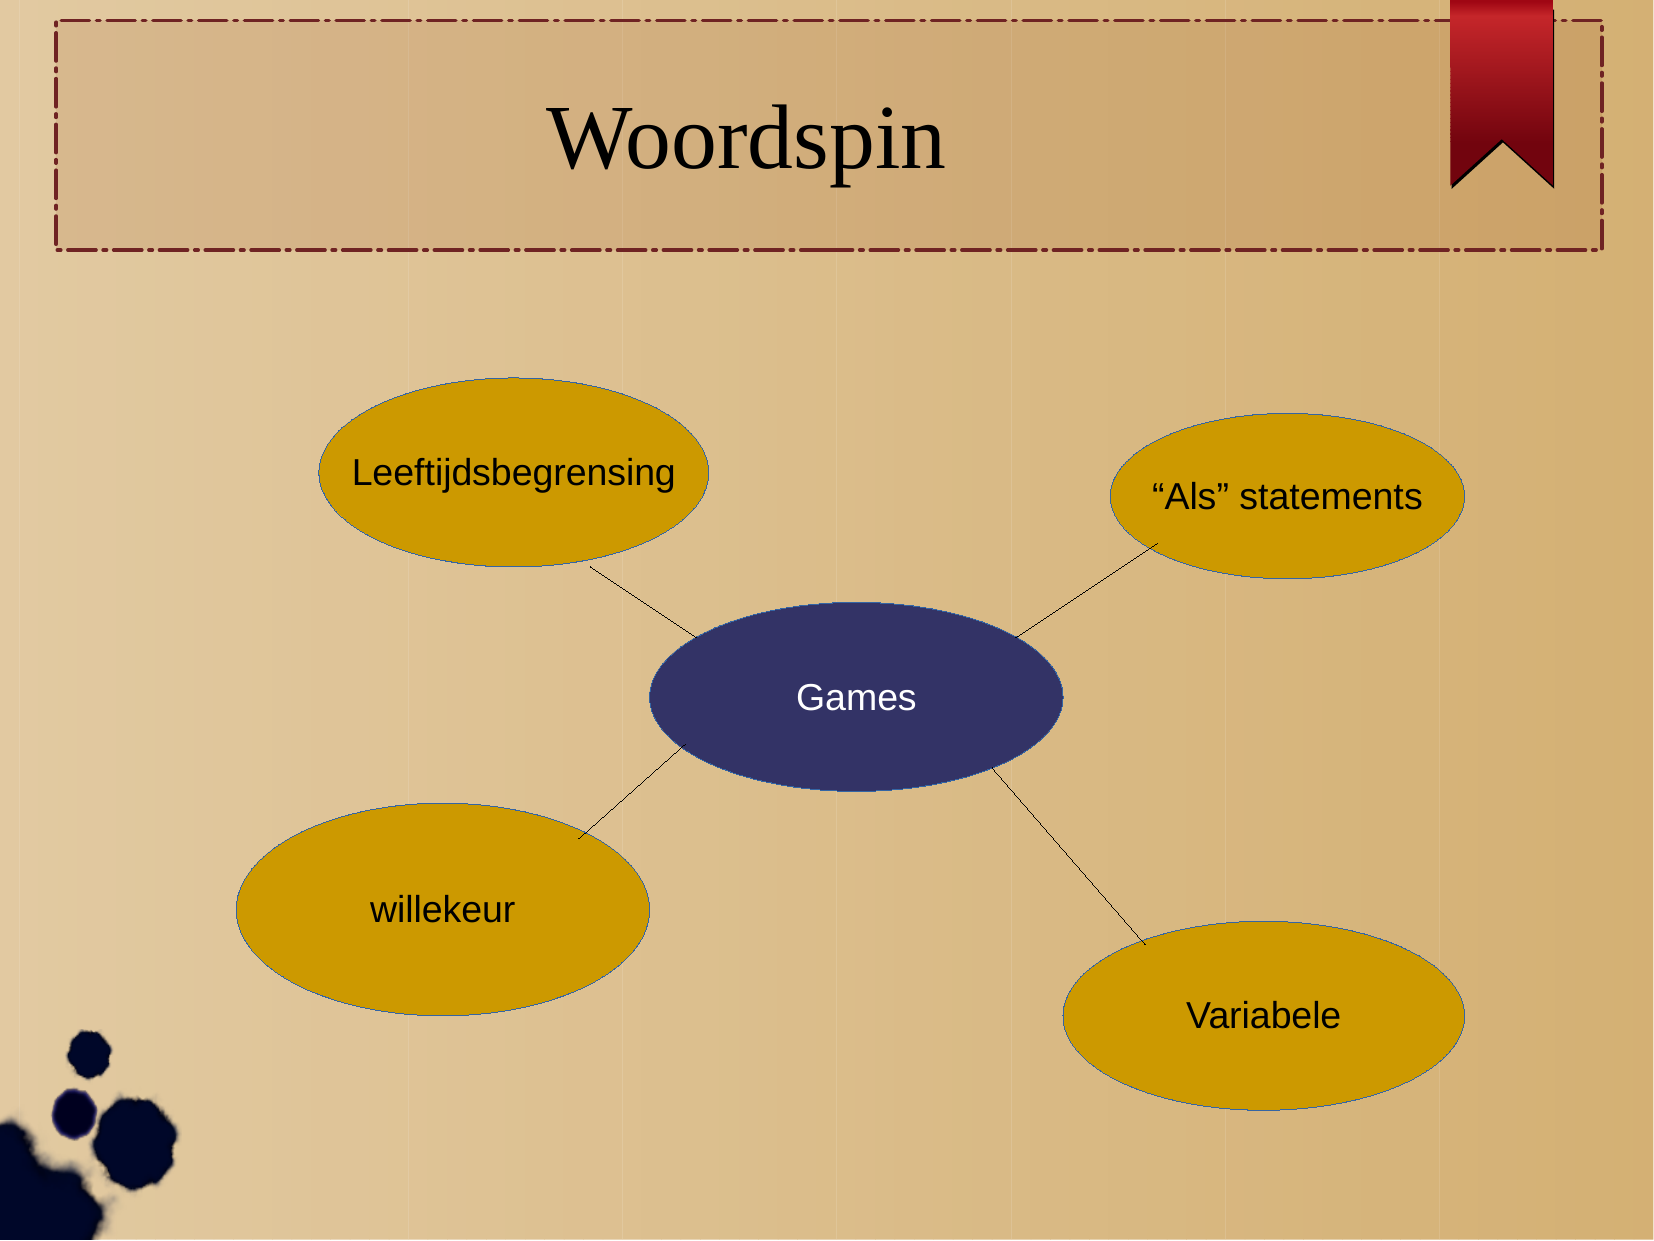

# Woordspin
Leeftijdsbegrensing
“Als” statements
Games
willekeur
Variabele